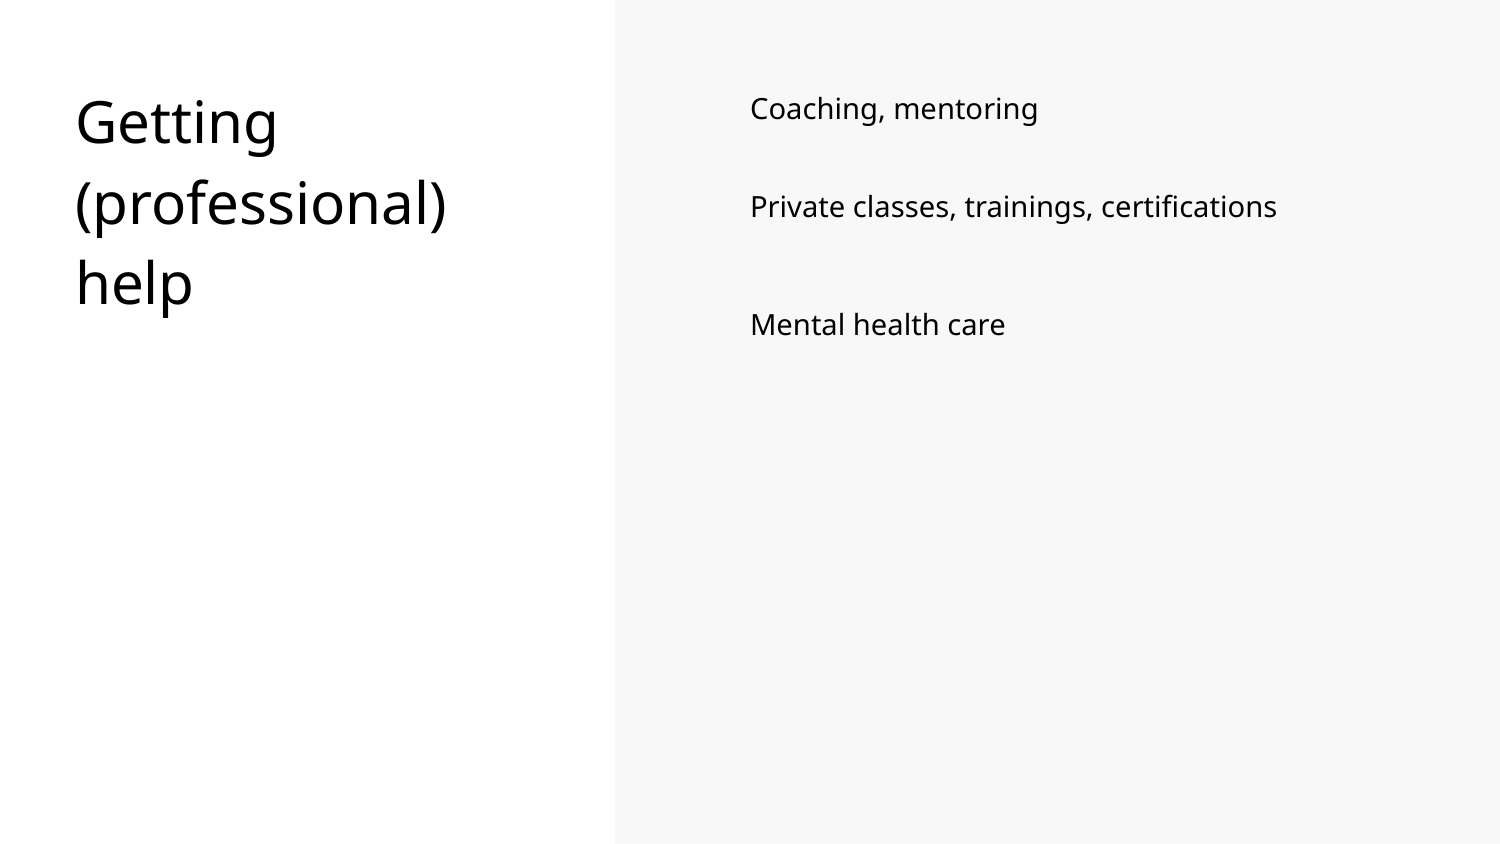

Coaching, mentoring
Private classes, trainings, certifications
Mental health care
Getting (professional) help